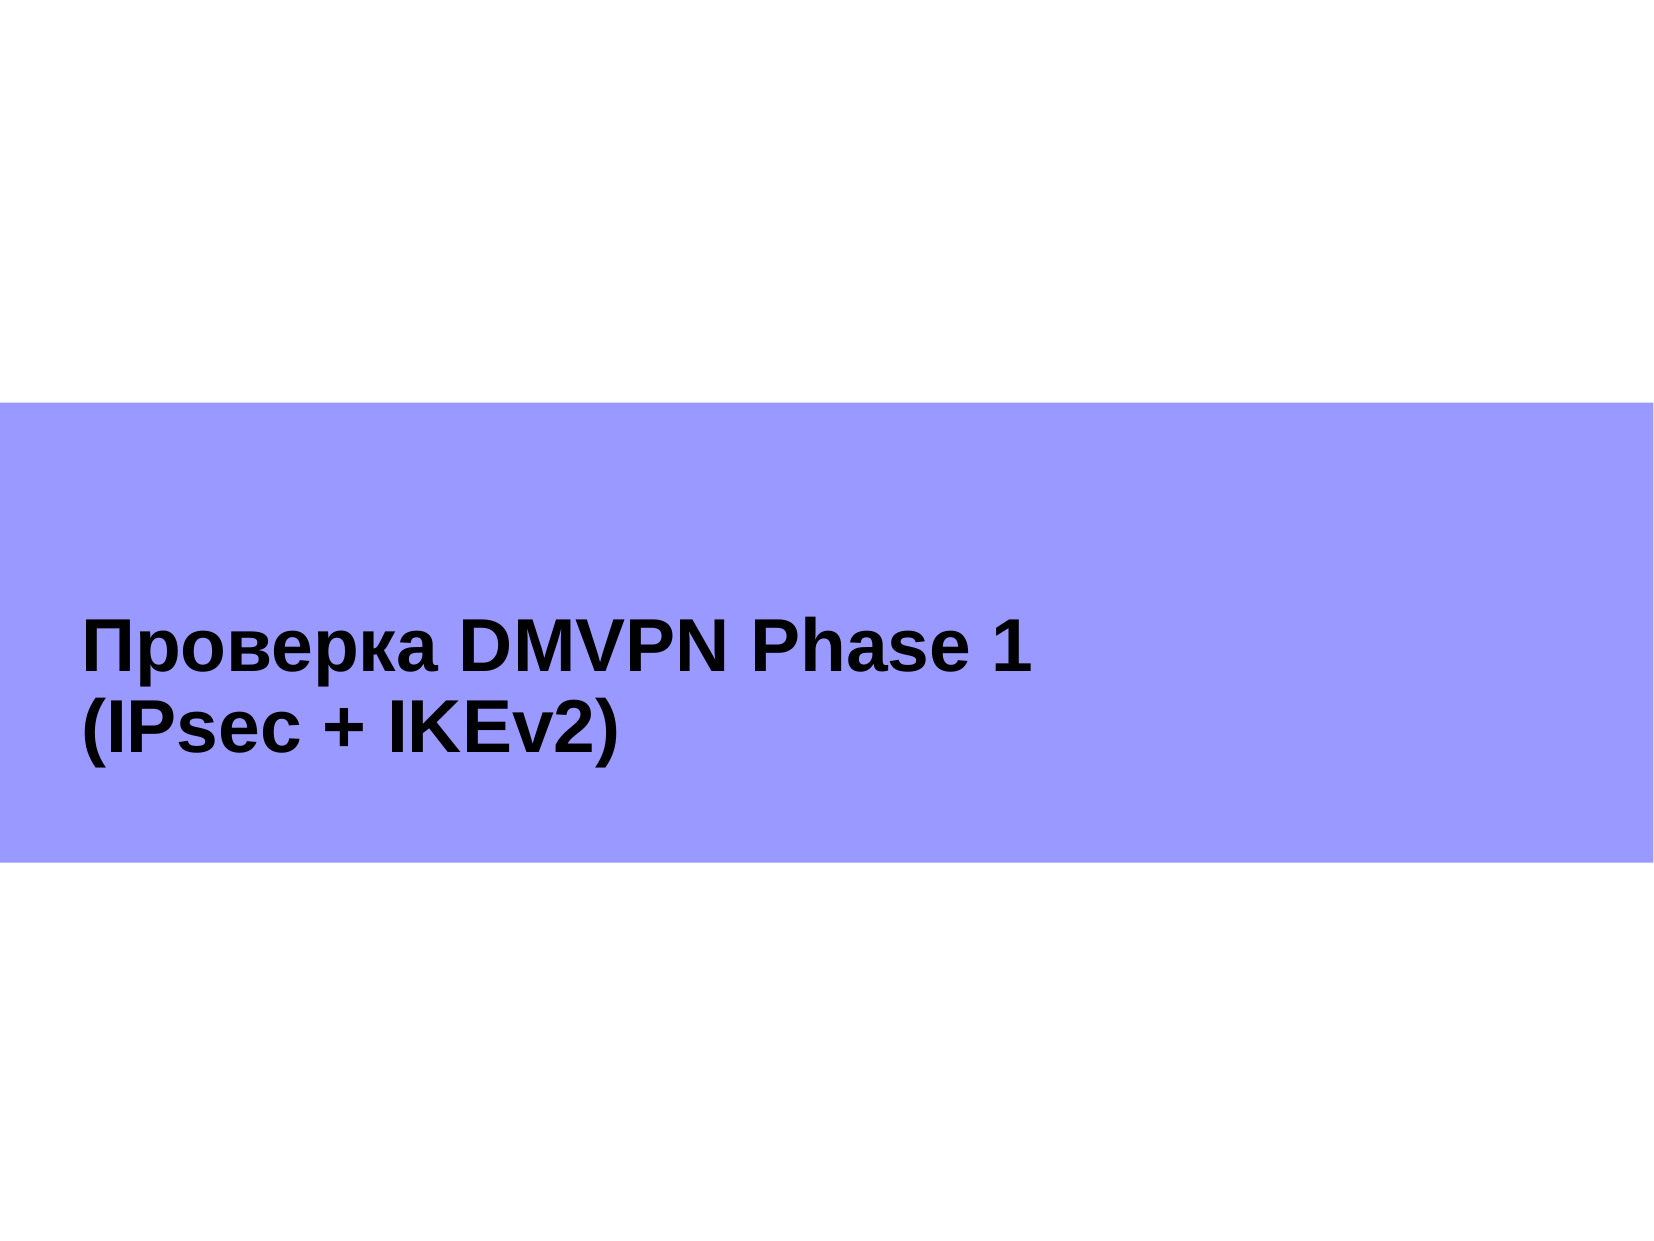

Проверка DMVPN Phase 1
(IPsec + IKEv2)